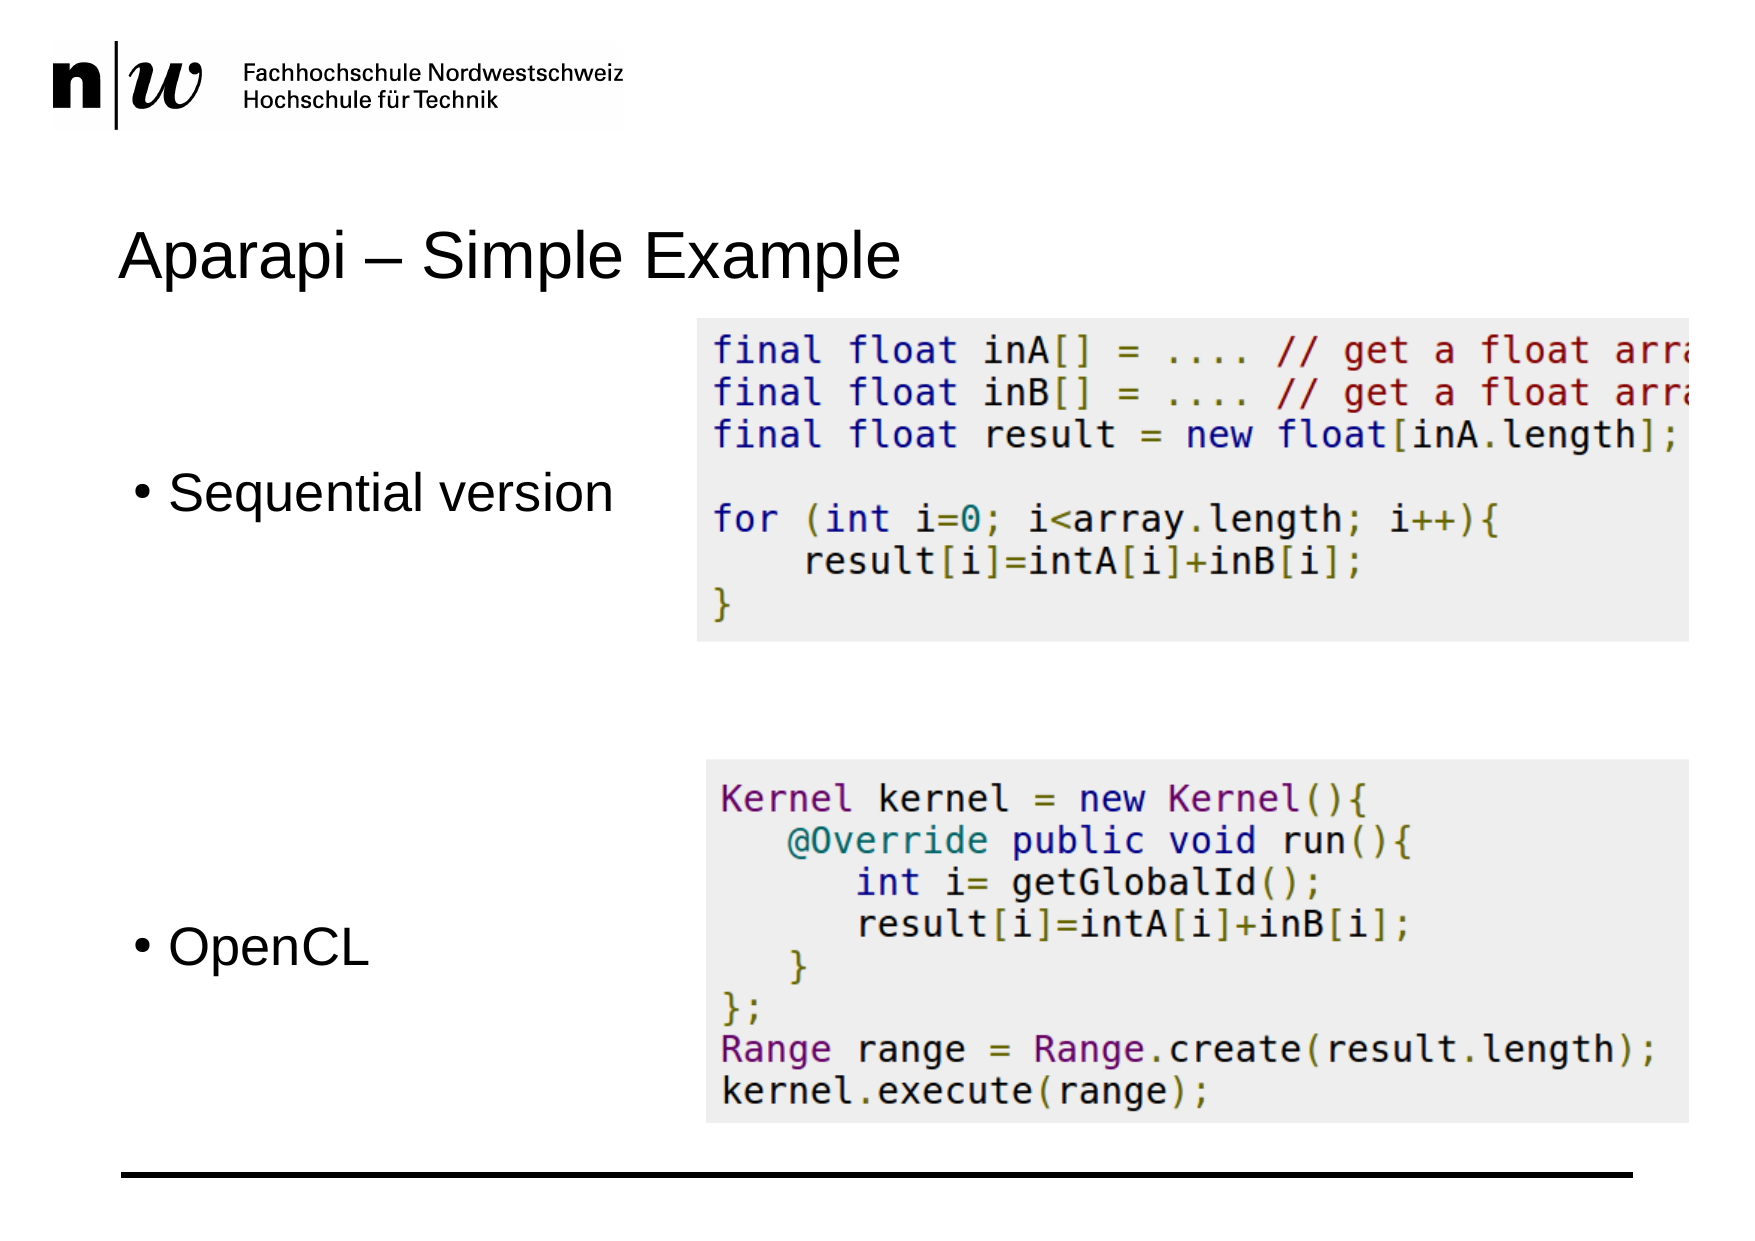

Aparapi – Simple Example
Sequential version
OpenCL